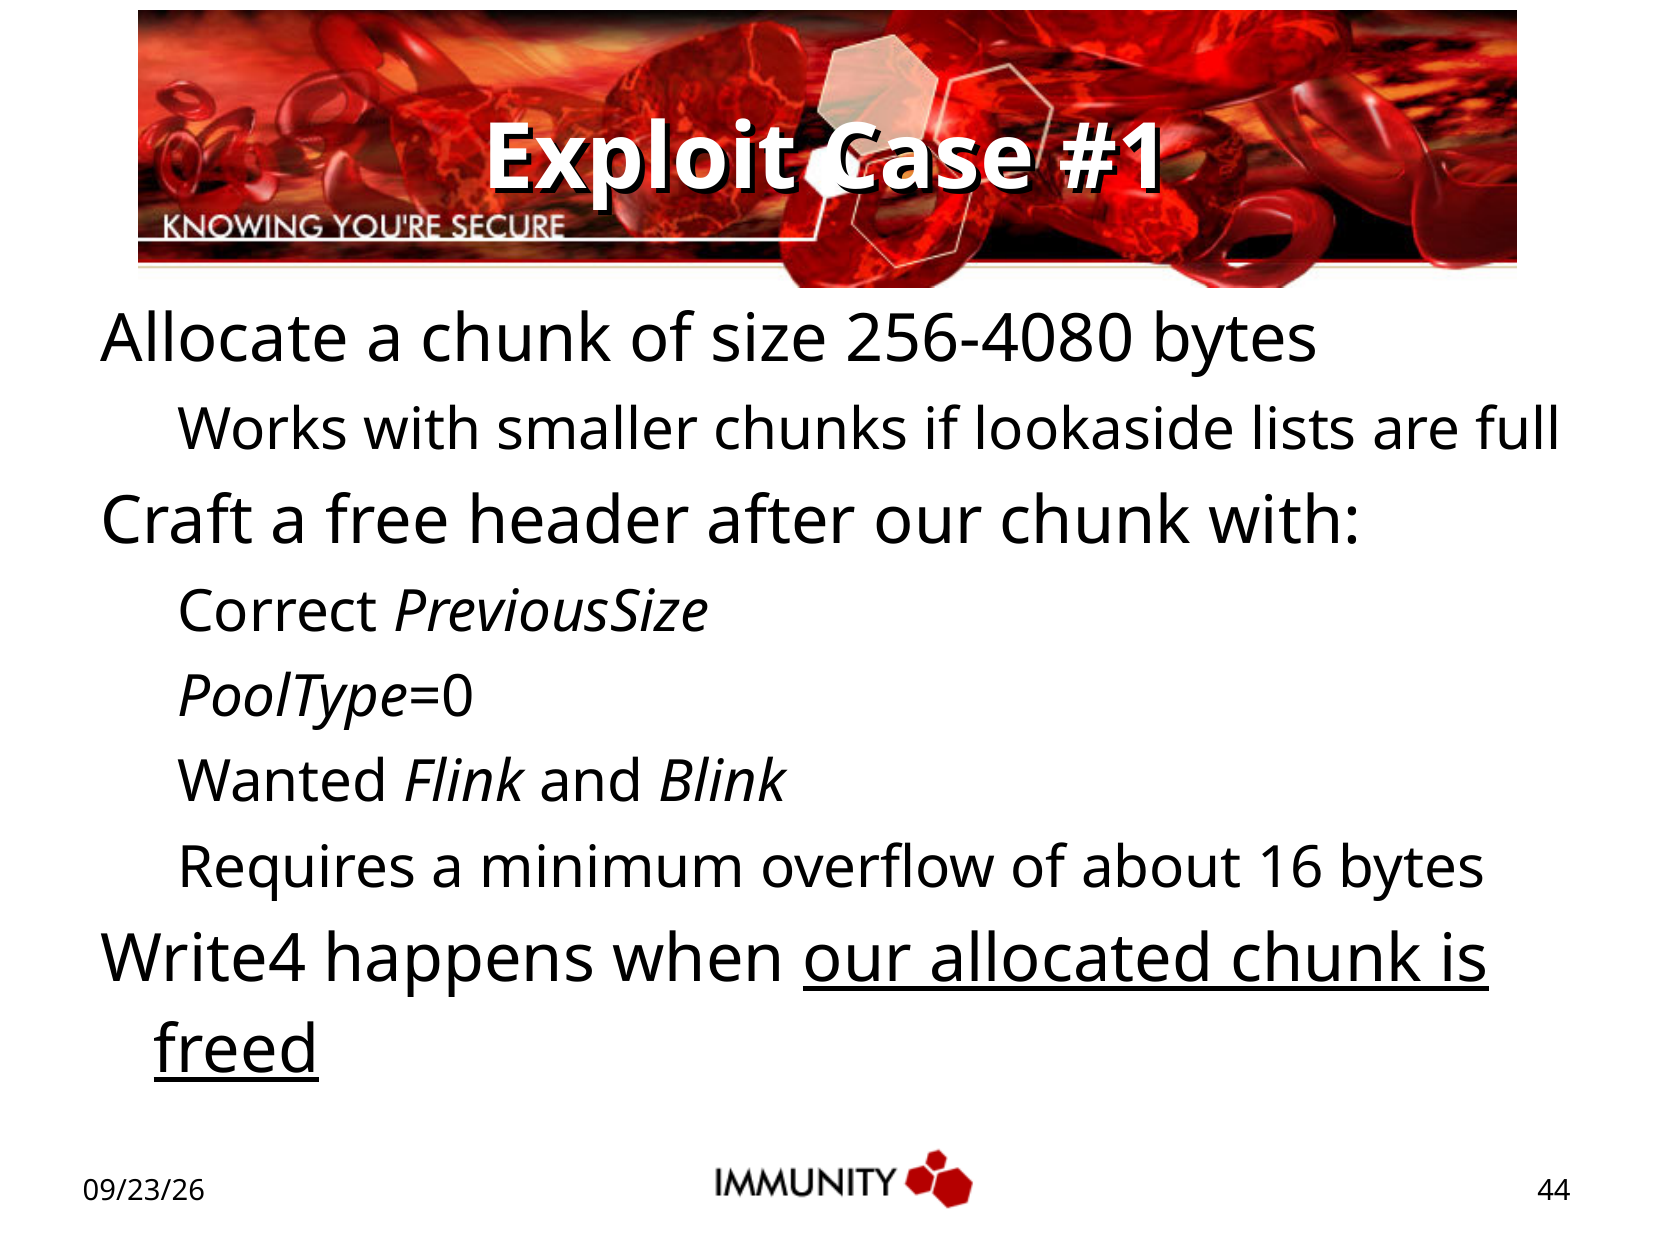

# Exploit Case #1
Allocate a chunk of size 256-4080 bytes
Works with smaller chunks if lookaside lists are full
Craft a free header after our chunk with:
Correct PreviousSize
PoolType=0
Wanted Flink and Blink
Requires a minimum overflow of about 16 bytes
Write4 happens when our allocated chunk is freed
44